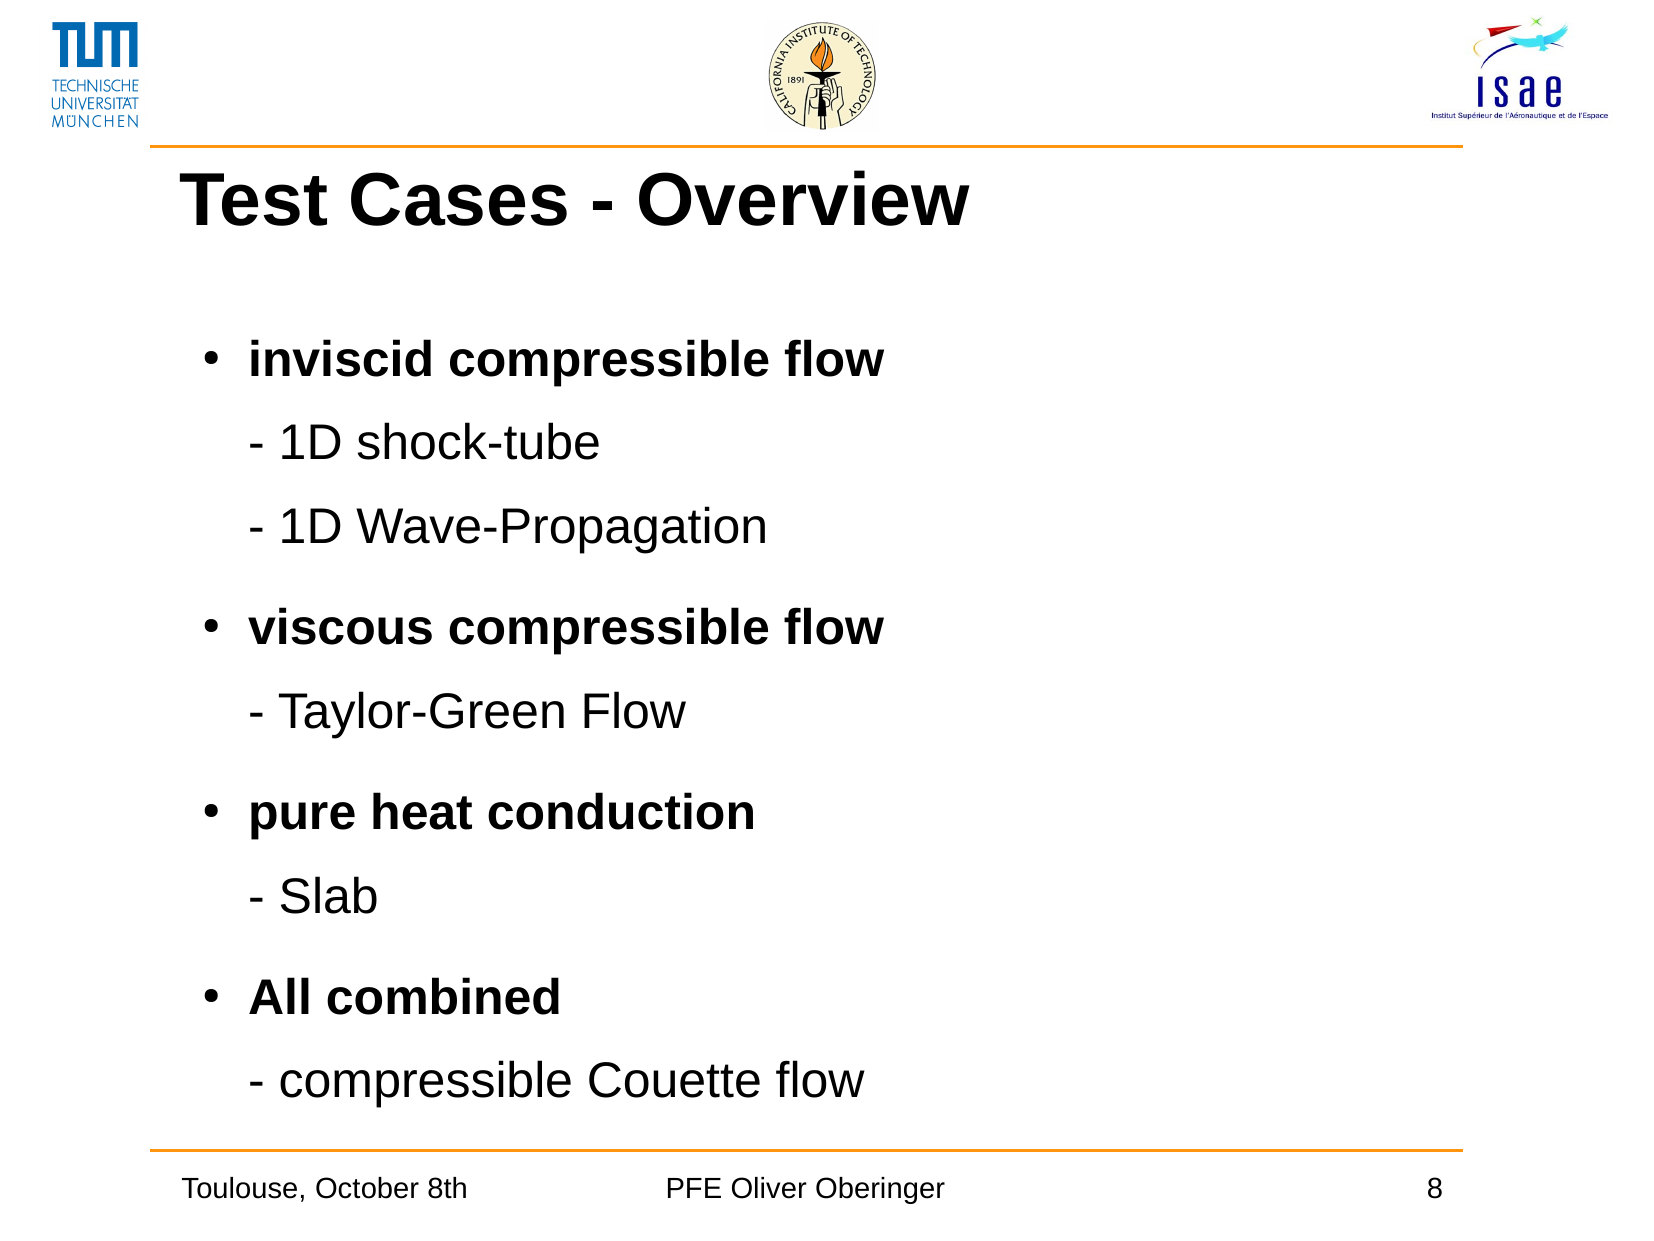

Test Cases - Overview
 inviscid compressible flow
 - 1D shock-tube
 - 1D Wave-Propagation
 viscous compressible flow
 - Taylor-Green Flow
 pure heat conduction
 - Slab
 All combined
 - compressible Couette flow
Toulouse, October 8th
PFE Oliver Oberinger
8